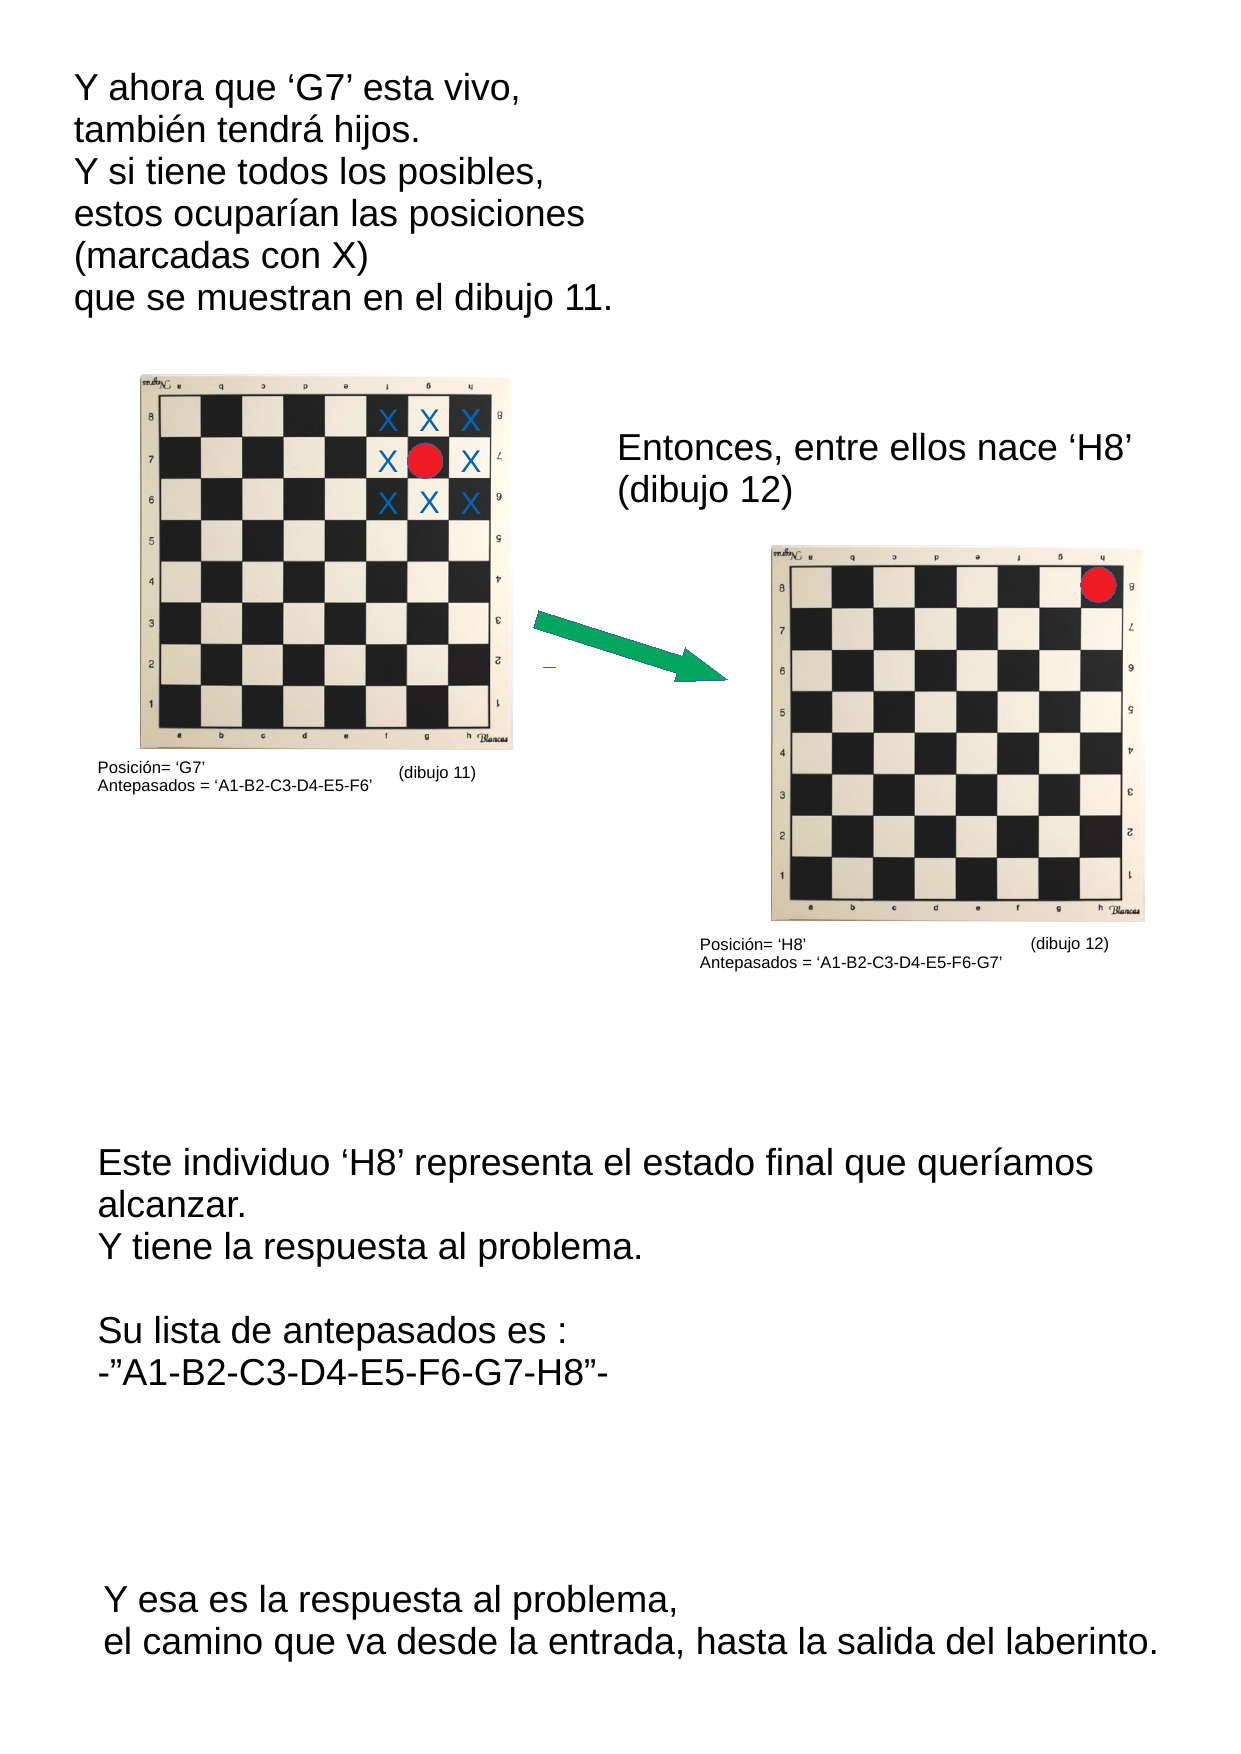

Y ahora que ‘G7’ esta vivo,
también tendrá hijos.
Y si tiene todos los posibles,
estos ocuparían las posiciones (marcadas con X)
que se muestran en el dibujo 11.
X
X
X
X
Entonces, entre ellos nace ‘H8’
(dibujo 12)
X
X
X
X
X
Posición= ‘G7’
Antepasados = ‘A1-B2-C3-D4-E5-F6’
(dibujo 11)
(dibujo 12)
Posición= ‘H8’
Antepasados = ‘A1-B2-C3-D4-E5-F6-G7’
Este individuo ‘H8’ representa el estado final que queríamos alcanzar.
Y tiene la respuesta al problema.
Su lista de antepasados es :
-”A1-B2-C3-D4-E5-F6-G7-H8”-
Y esa es la respuesta al problema,
el camino que va desde la entrada, hasta la salida del laberinto.